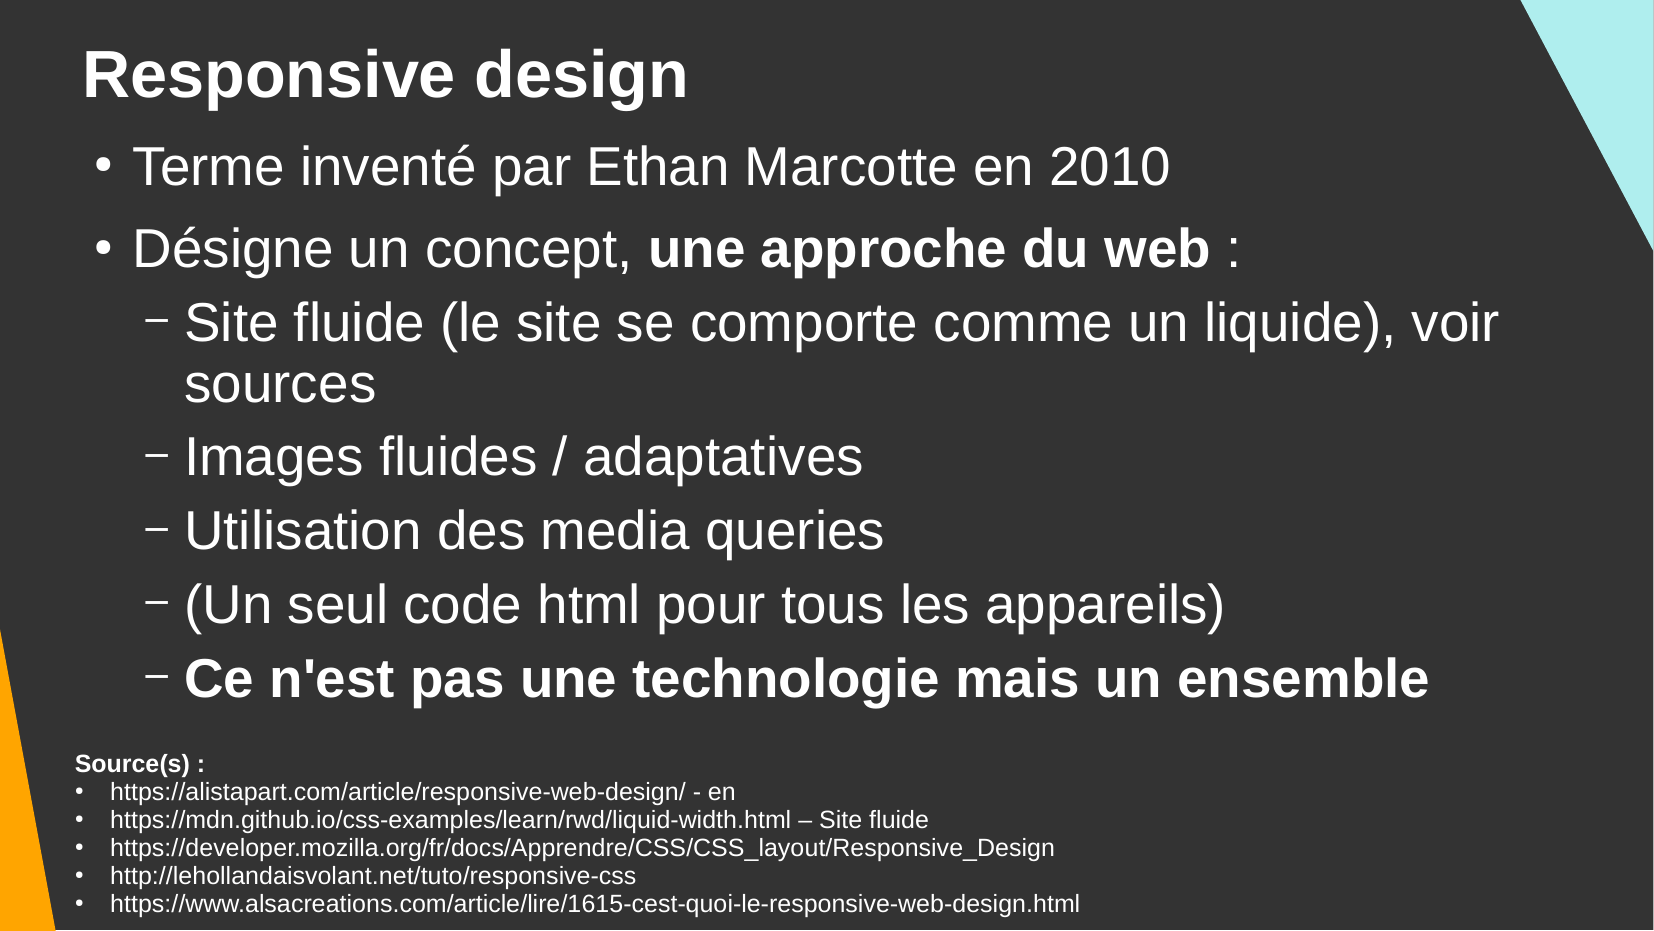

# Responsive design
Terme inventé par Ethan Marcotte en 2010
Désigne un concept, une approche du web :
Site fluide (le site se comporte comme un liquide), voir sources
Images fluides / adaptatives
Utilisation des media queries
(Un seul code html pour tous les appareils)
Ce n'est pas une technologie mais un ensemble
Source(s) :
https://alistapart.com/article/responsive-web-design/ - en
https://mdn.github.io/css-examples/learn/rwd/liquid-width.html – Site fluide
https://developer.mozilla.org/fr/docs/Apprendre/CSS/CSS_layout/Responsive_Design
http://lehollandaisvolant.net/tuto/responsive-css
https://www.alsacreations.com/article/lire/1615-cest-quoi-le-responsive-web-design.html